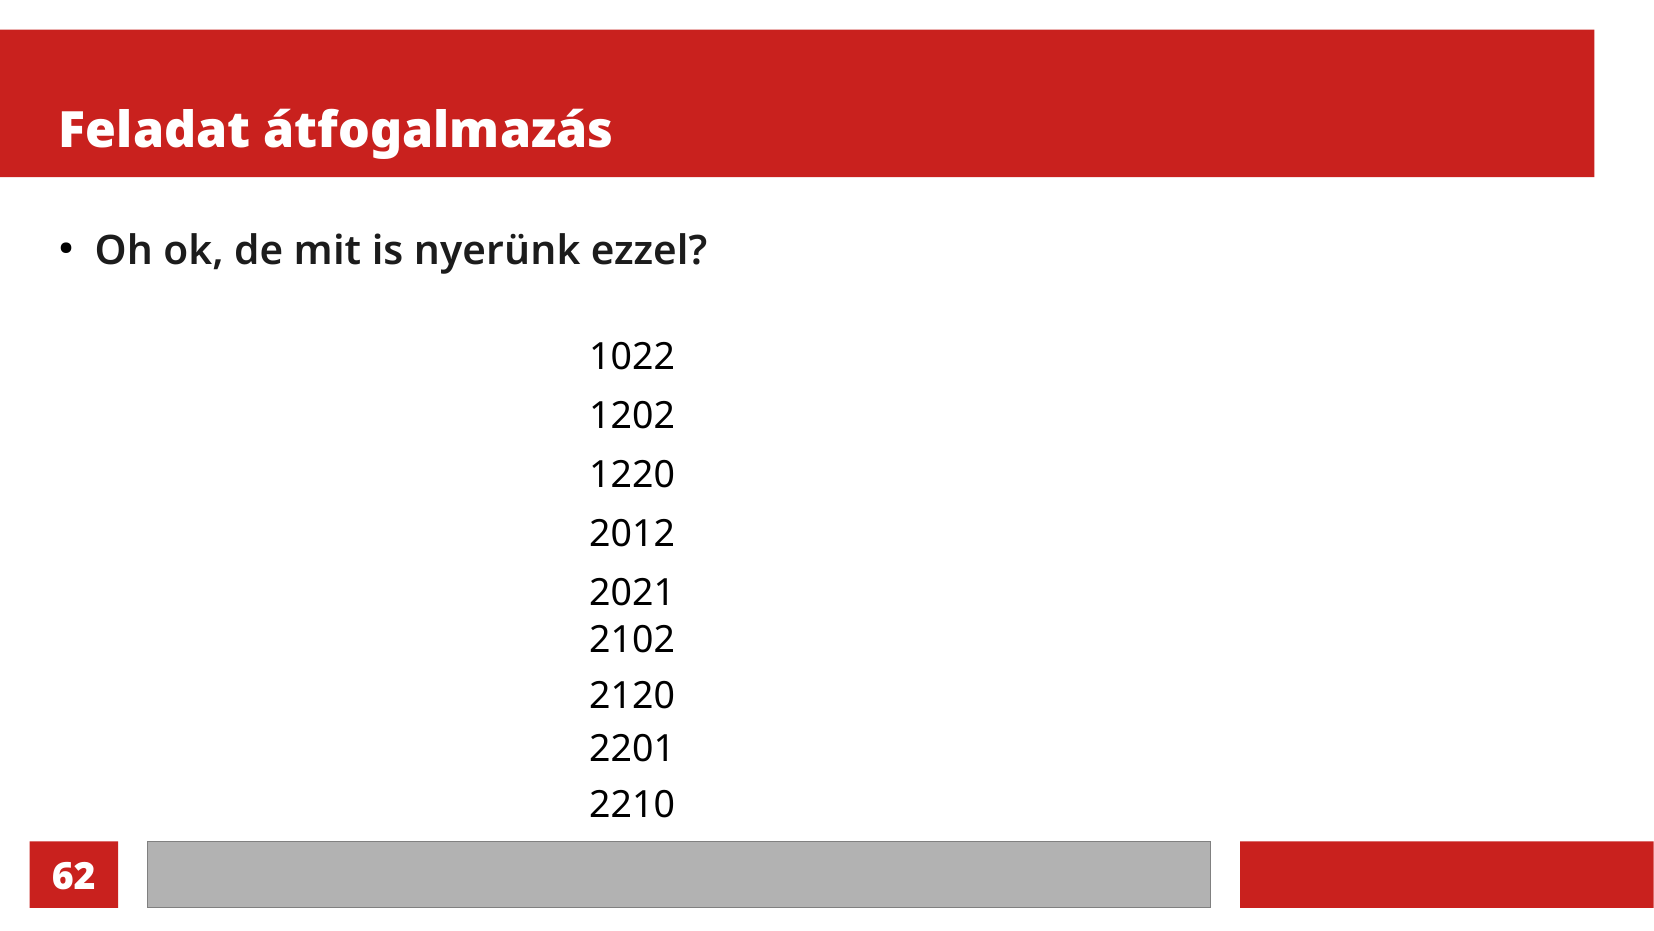

# Feladat átfogalmazás
Oh ok, de mit is nyerünk ezzel?
1022
1202
1220
2012
2021
2102
2120
2201
2210
62